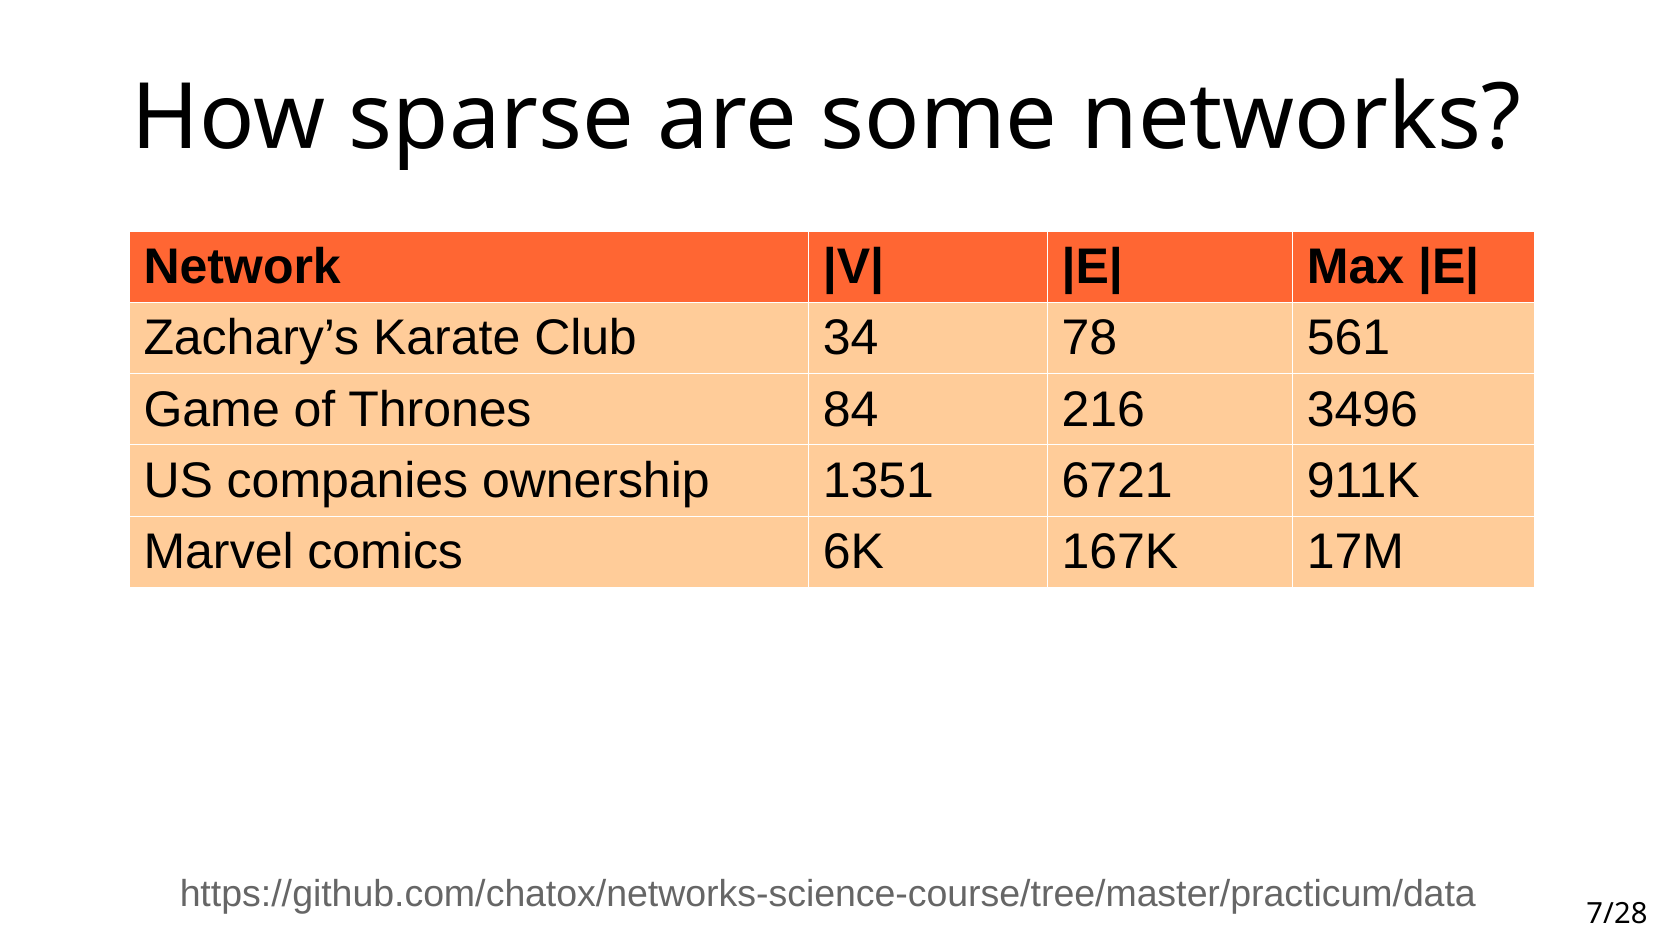

# How sparse are some networks?
| Network | |V| | |E| | Max |E| |
| --- | --- | --- | --- |
| Zachary’s Karate Club | 34 | 78 | 561 |
| Game of Thrones | 84 | 216 | 3496 |
| US companies ownership | 1351 | 6721 | 911K |
| Marvel comics | 6K | 167K | 17M |
https://github.com/chatox/networks-science-course/tree/master/practicum/data
7